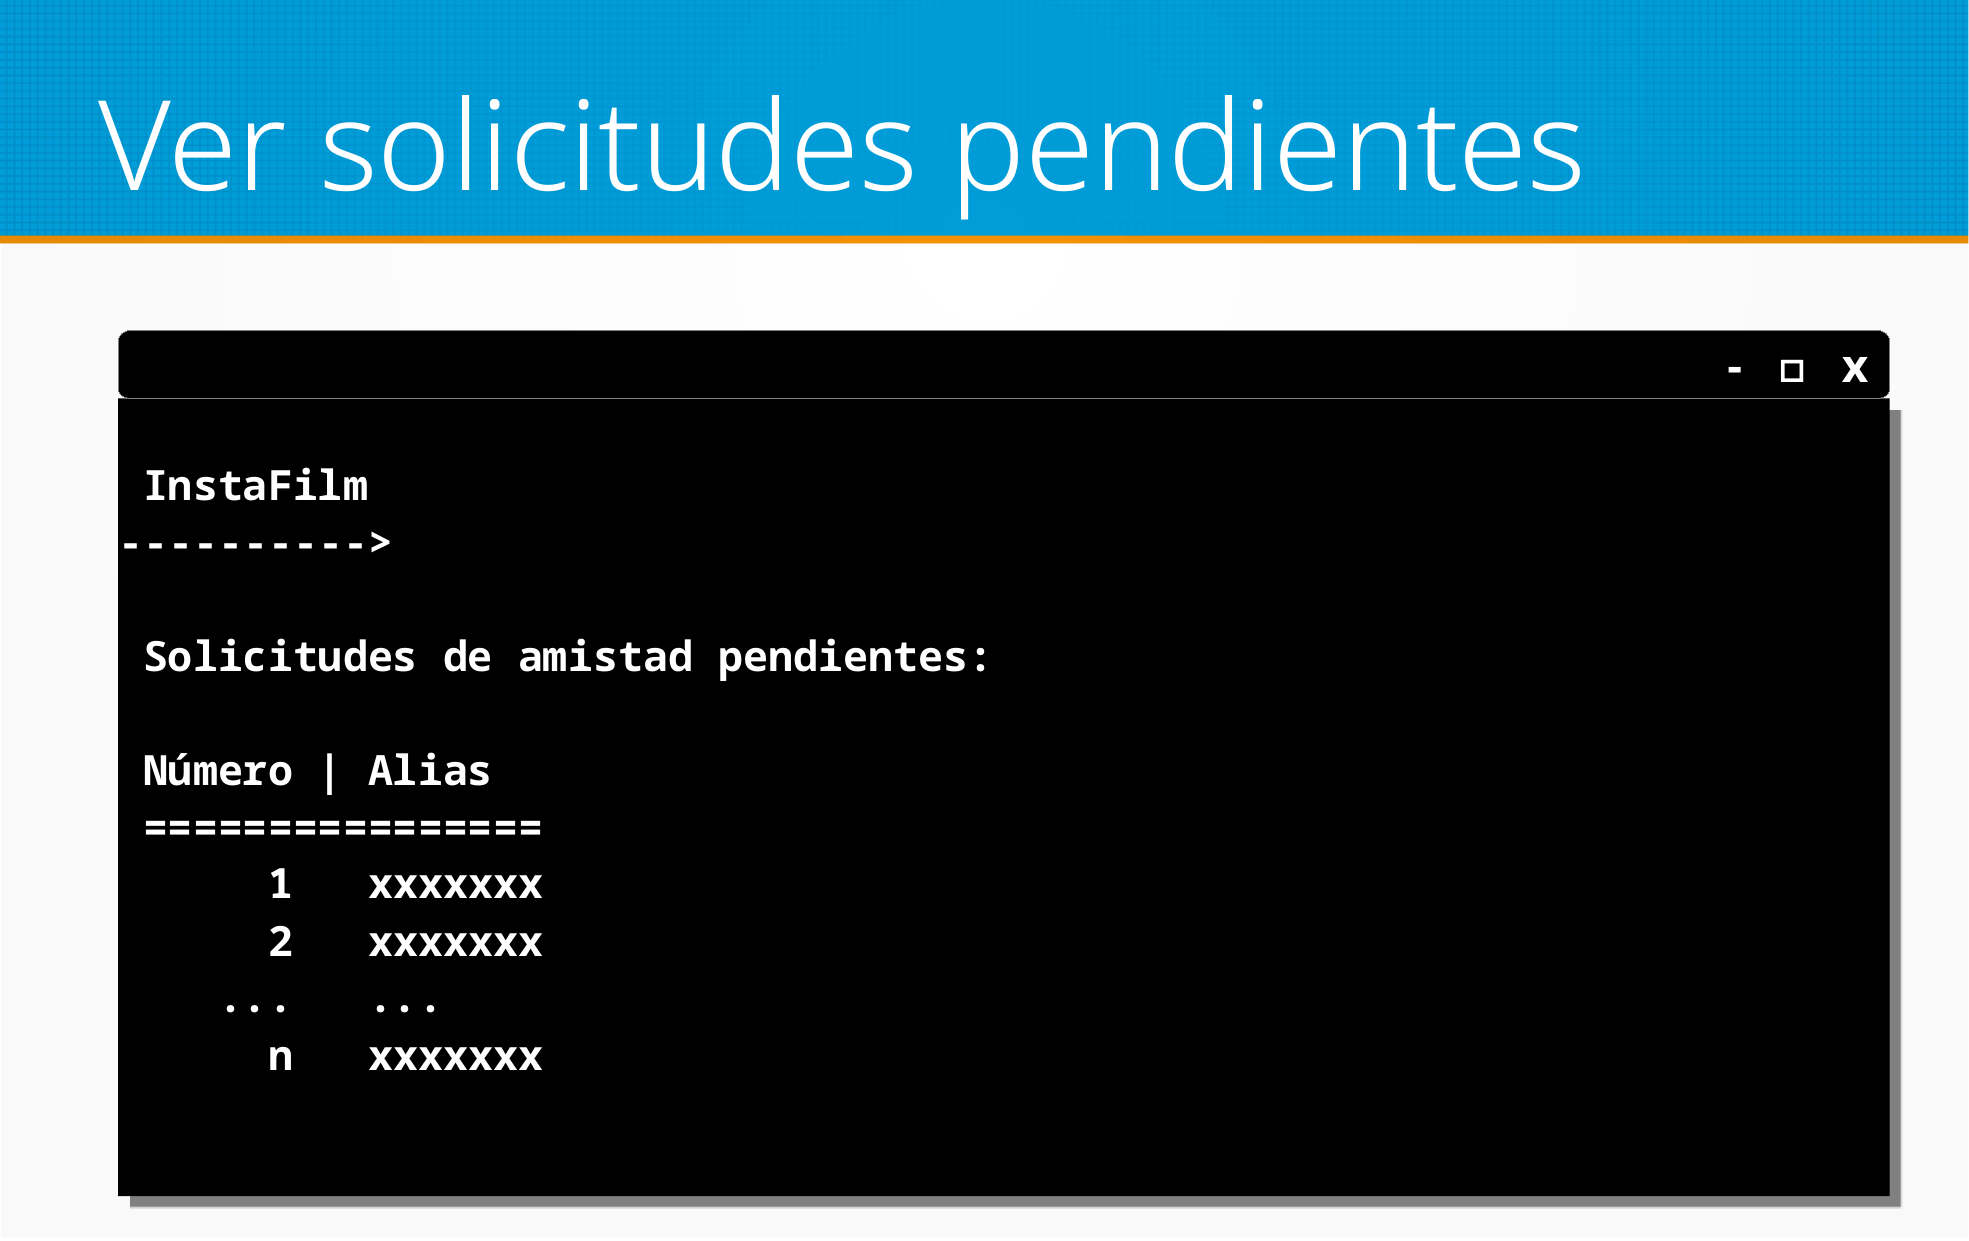

# Ver solicitudes pendientes
- □ x
 InstaFilm
---------->
 Solicitudes de amistad pendientes:
 Número | Alias
 ================
 1 xxxxxxx
 2 xxxxxxx
 ... ...
 n xxxxxxx